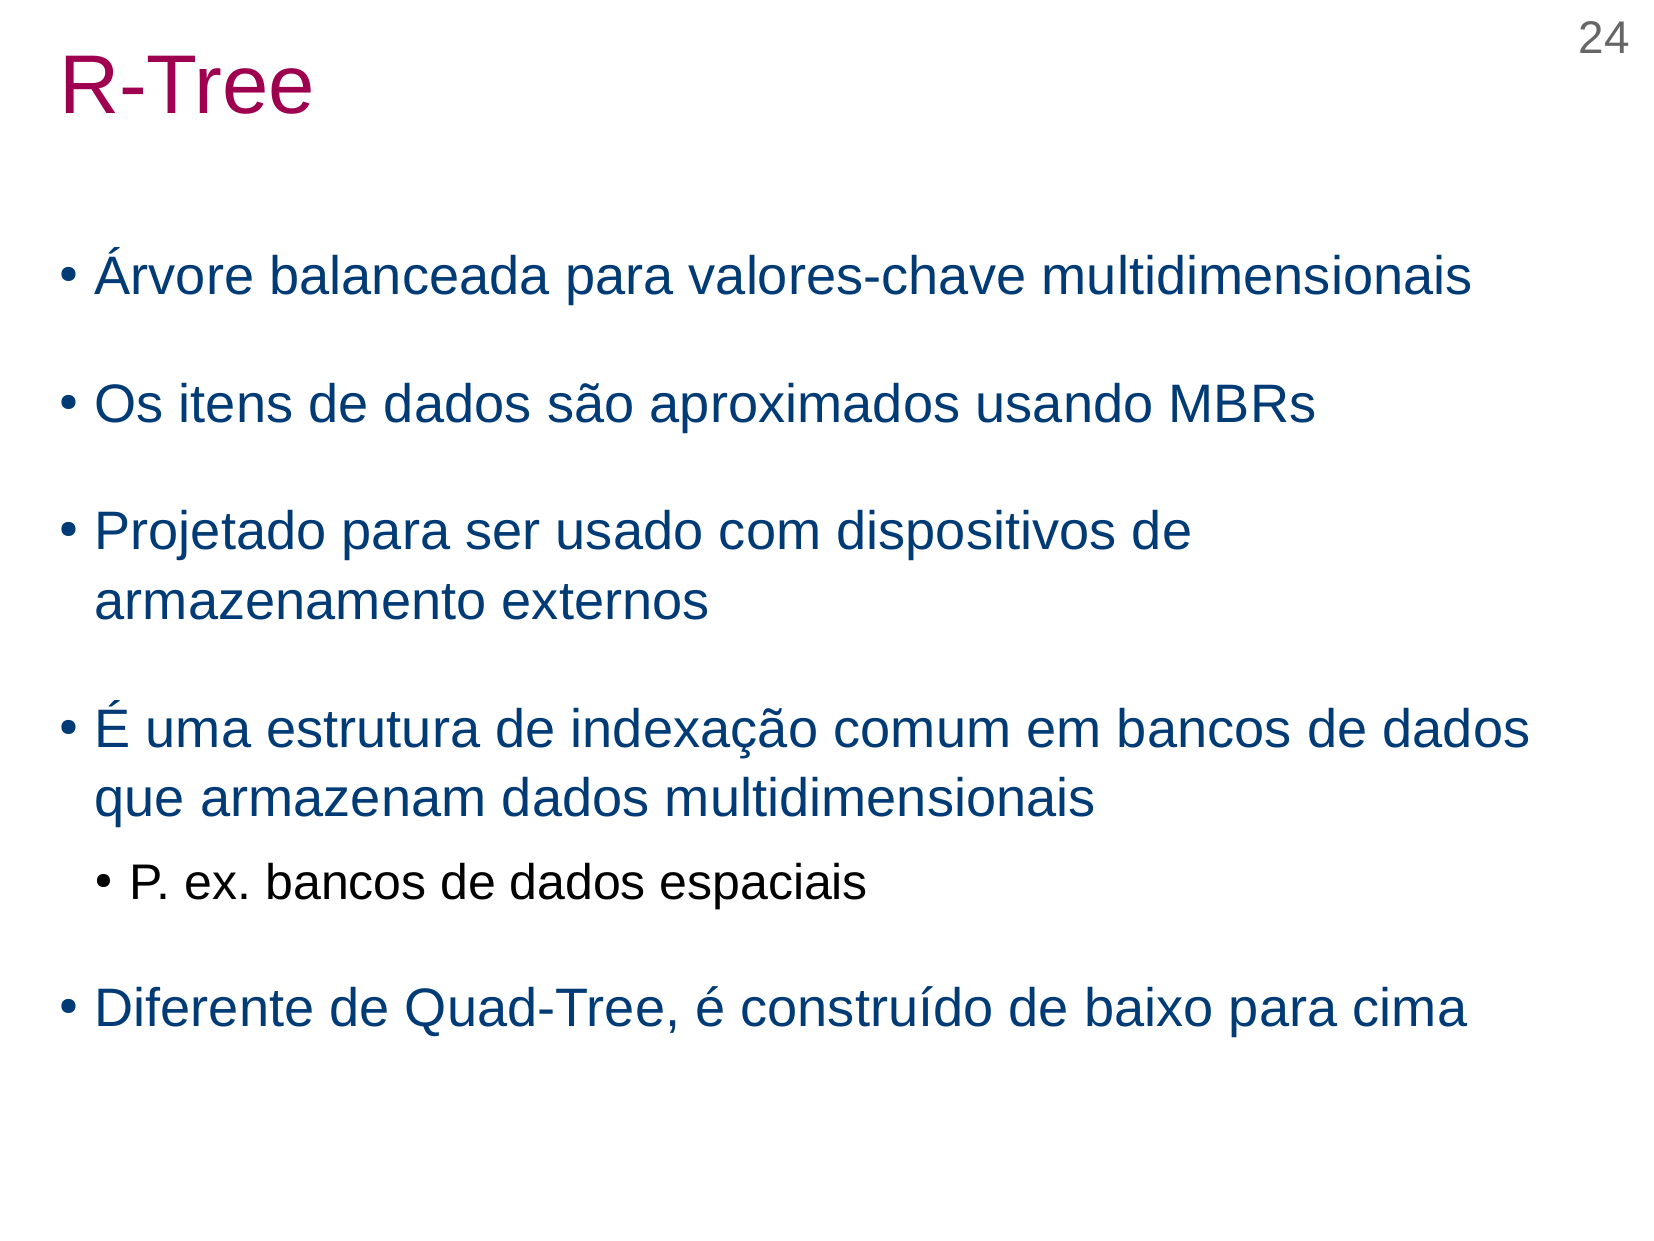

24
# R-Tree
Árvore balanceada para valores-chave multidimensionais
Os itens de dados são aproximados usando MBRs
Projetado para ser usado com dispositivos de armazenamento externos
É uma estrutura de indexação comum em bancos de dados que armazenam dados multidimensionais
P. ex. bancos de dados espaciais
Diferente de Quad-Tree, é construído de baixo para cima